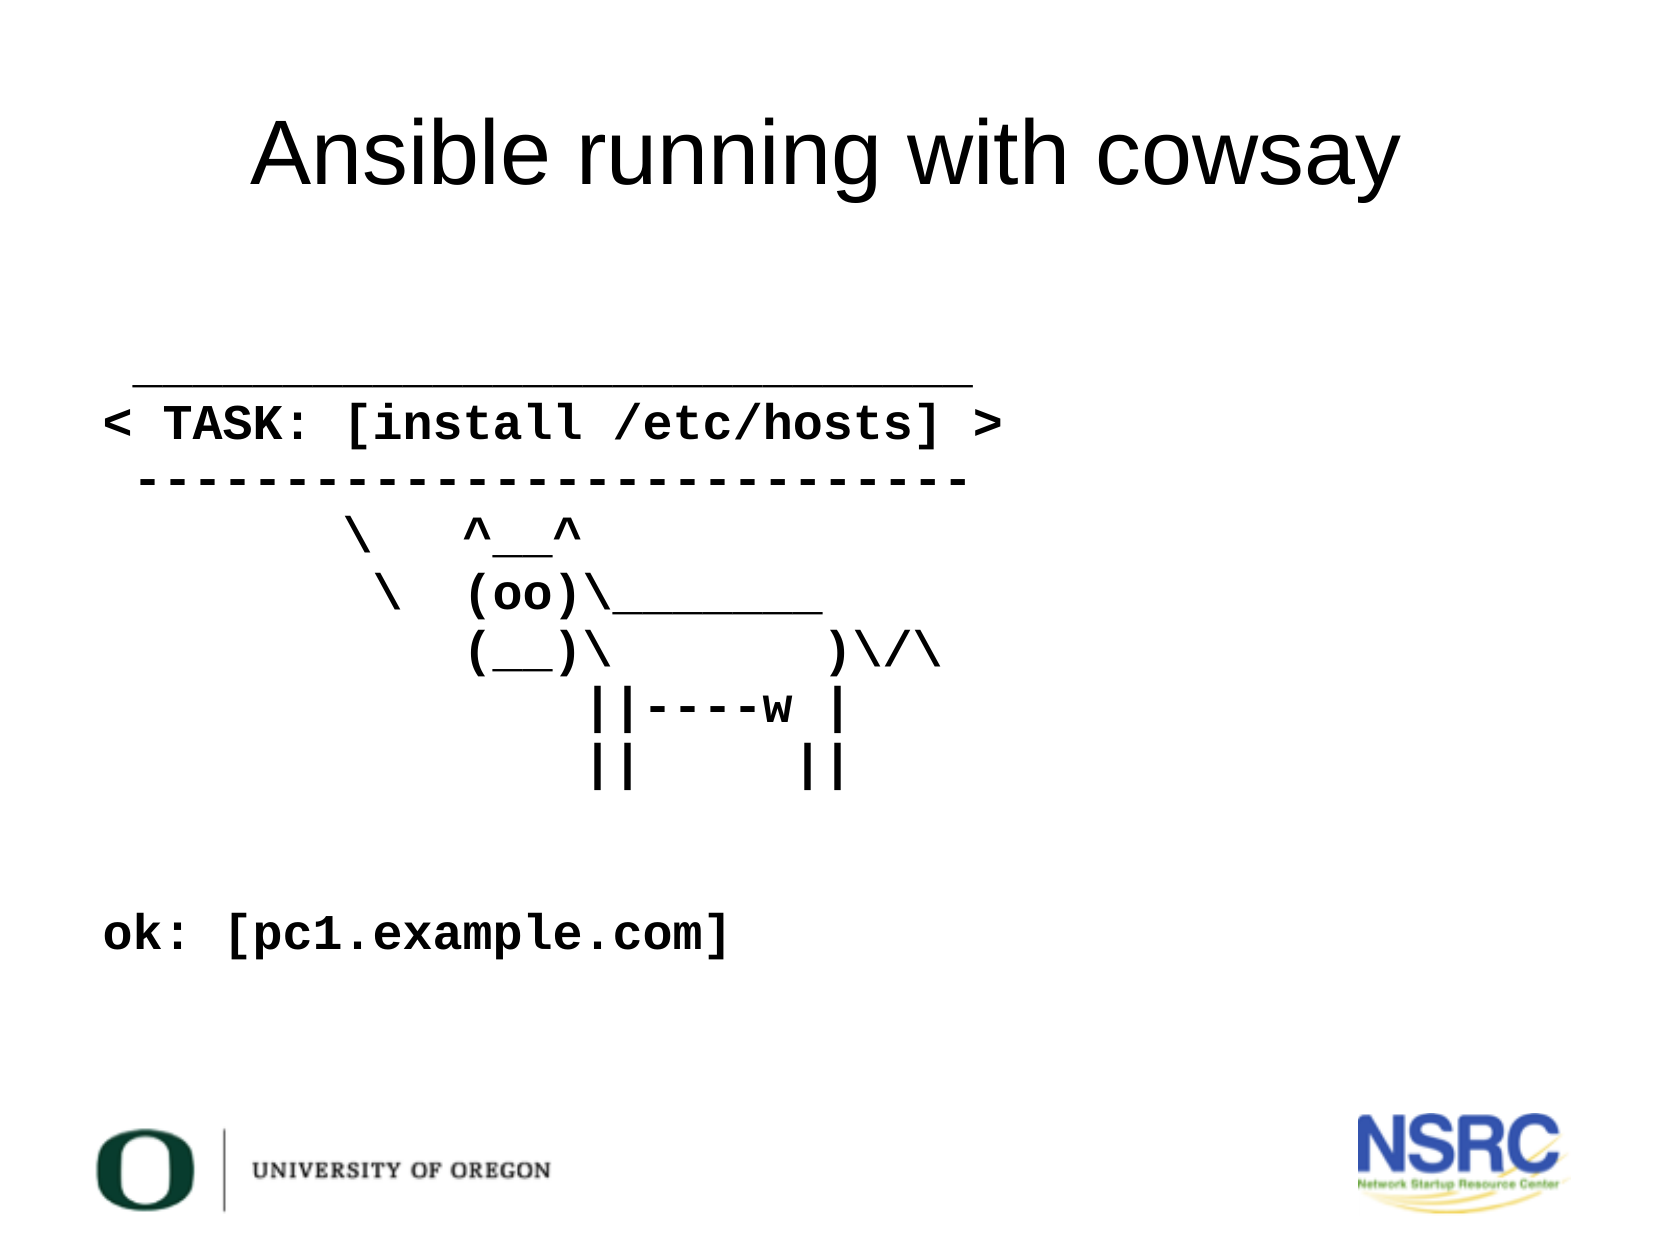

# Ansible running with cowsay
 ____________________________
< TASK: [install /etc/hosts] >
 ----------------------------
 \ ^__^
 \ (oo)\_______
 (__)\ )\/\
 ||----w |
 || ||
ok: [pc1.example.com]